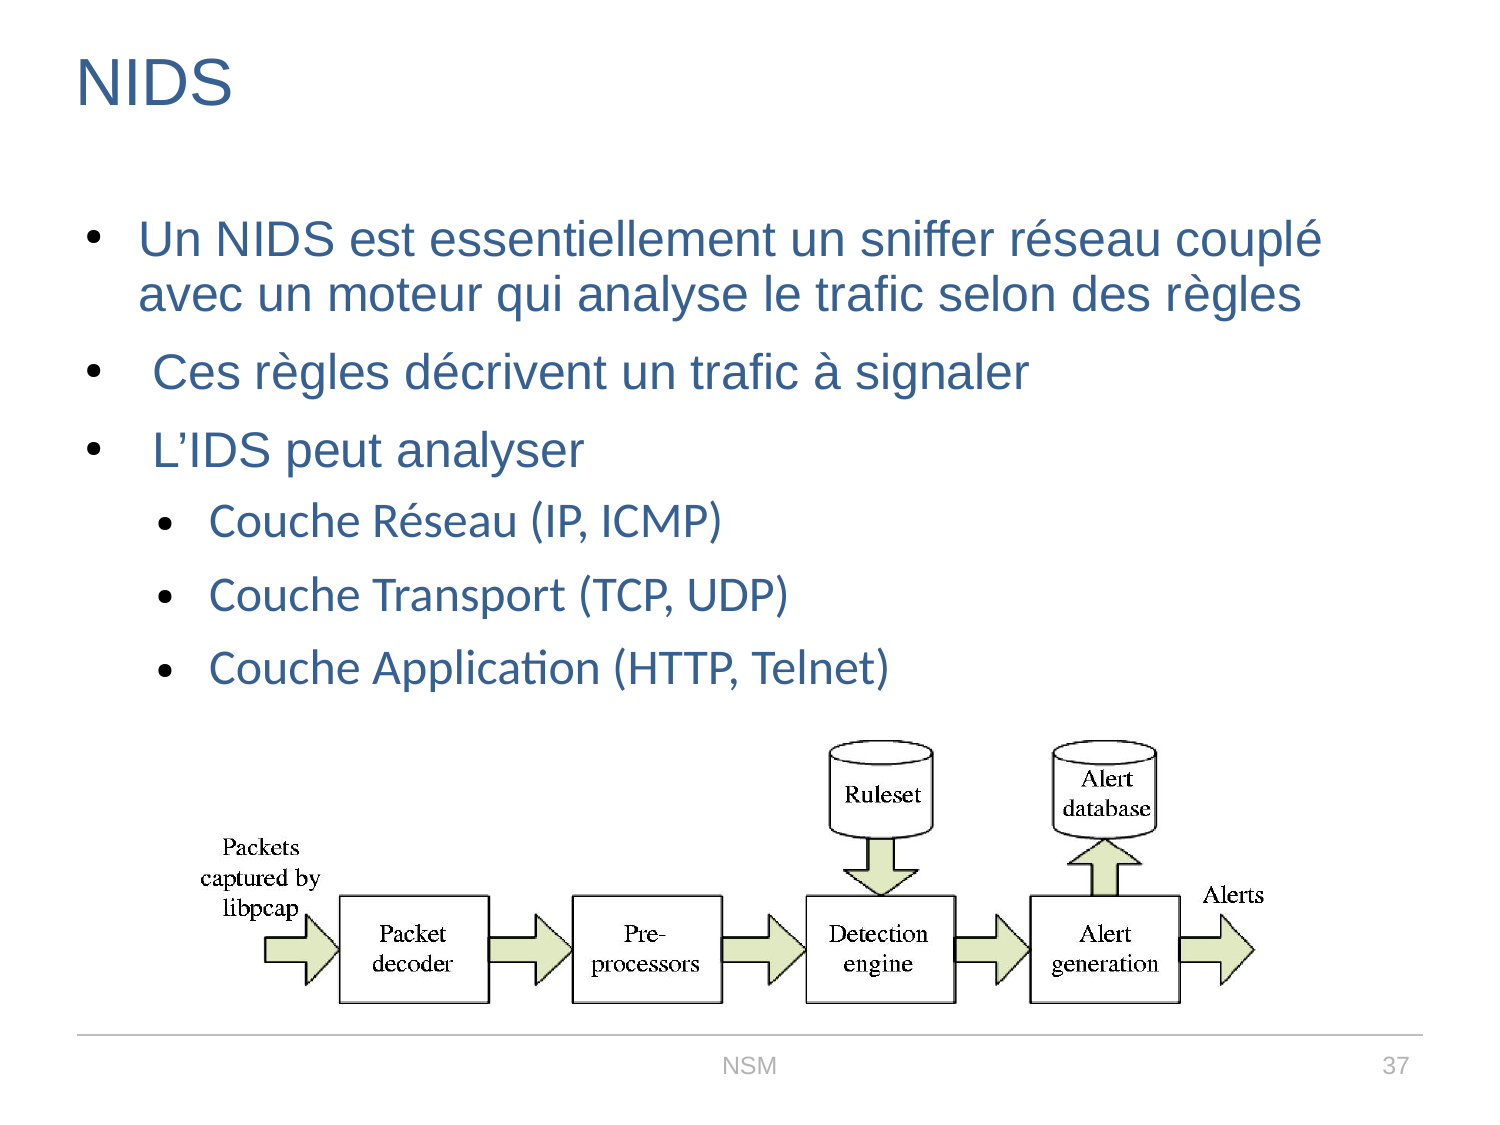

# NIDS
Un NIDS est essentiellement un sniffer réseau couplé avec un moteur qui analyse le trafic selon des règles
 Ces règles décrivent un trafic à signaler
 L’IDS peut analyser
Couche Réseau (IP, ICMP)
Couche Transport (TCP, UDP)
Couche Application (HTTP, Telnet)
Your footer here
37